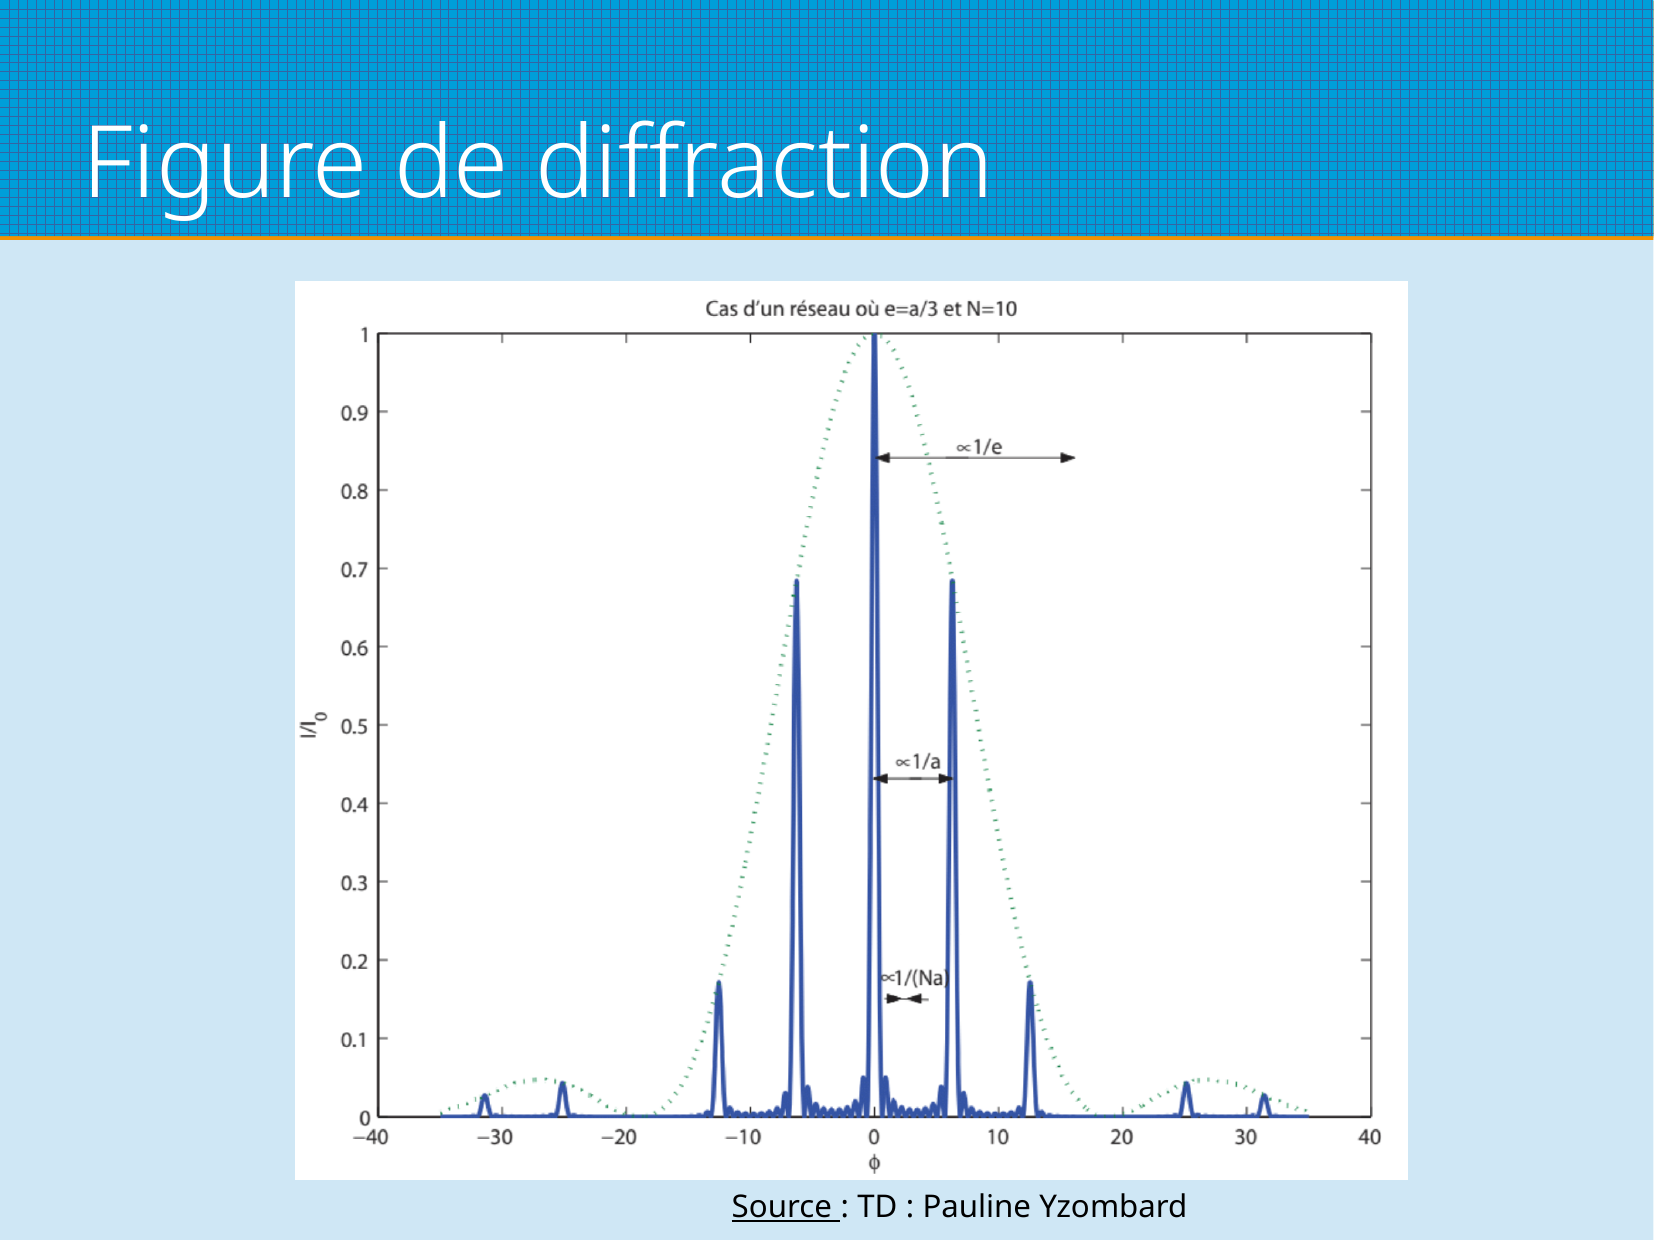

# Figure de diffraction
Source : TD : Pauline Yzombard